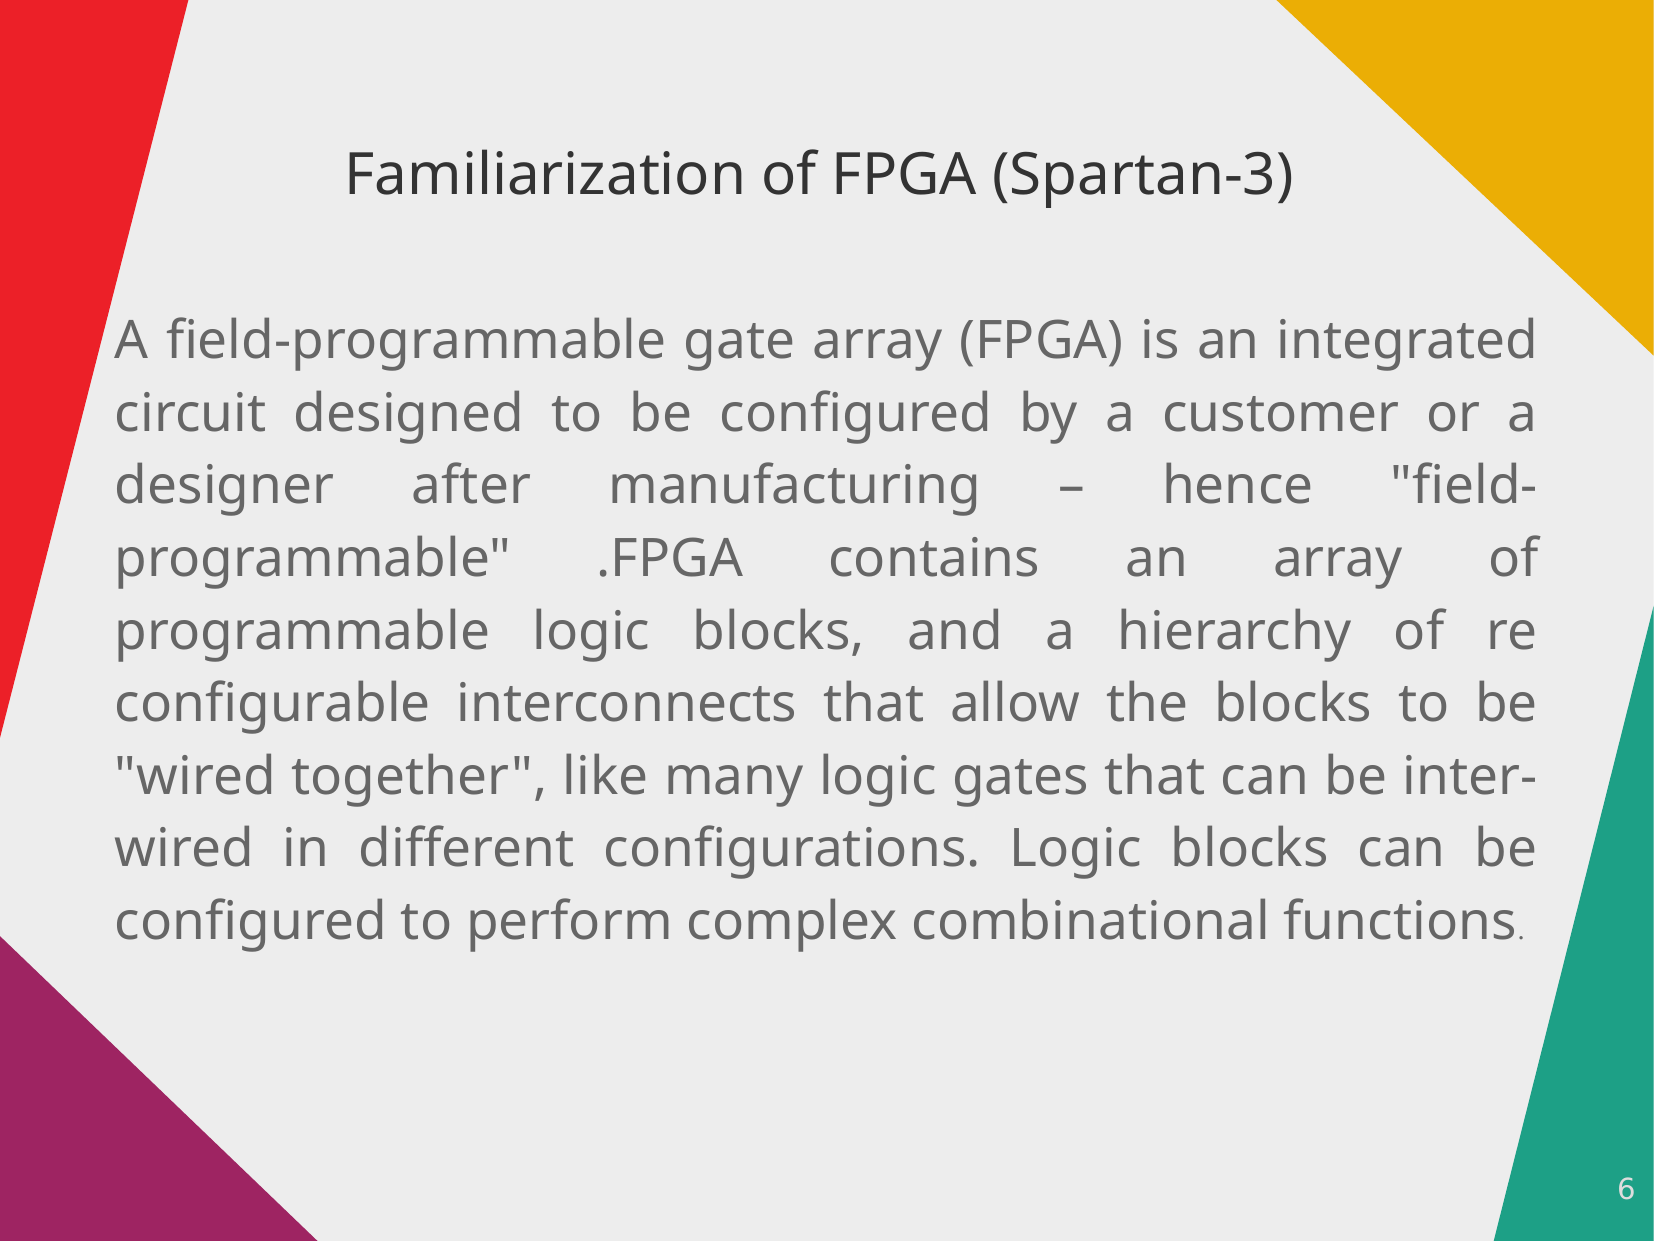

# Familiarization of FPGA (Spartan-3)
A field-programmable gate array (FPGA) is an integrated circuit designed to be configured by a customer or a designer after manufacturing – hence "field-programmable" .FPGA contains an array of programmable logic blocks, and a hierarchy of re configurable interconnects that allow the blocks to be "wired together", like many logic gates that can be inter-wired in different configurations. Logic blocks can be configured to perform complex combinational functions.
6